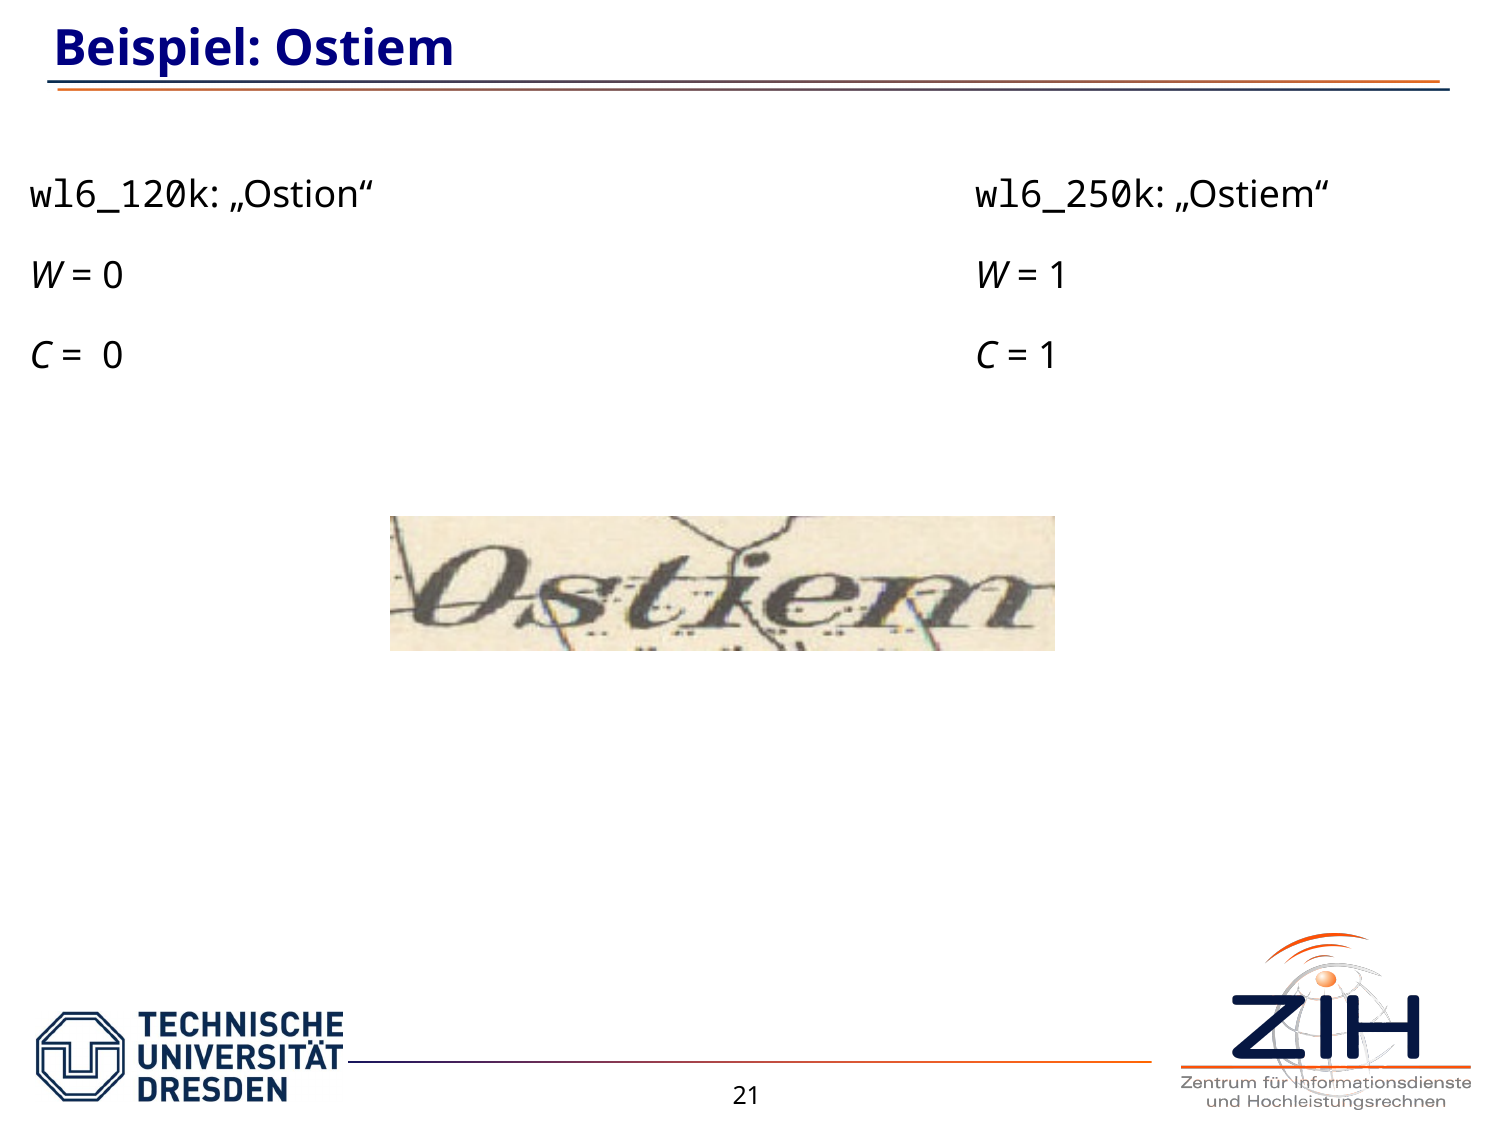

# Beispiel: Ostiem
wl6_120k: „Ostion“
W = 0
C = 0
wl6_250k: „Ostiem“
W = 1
C = 1
21